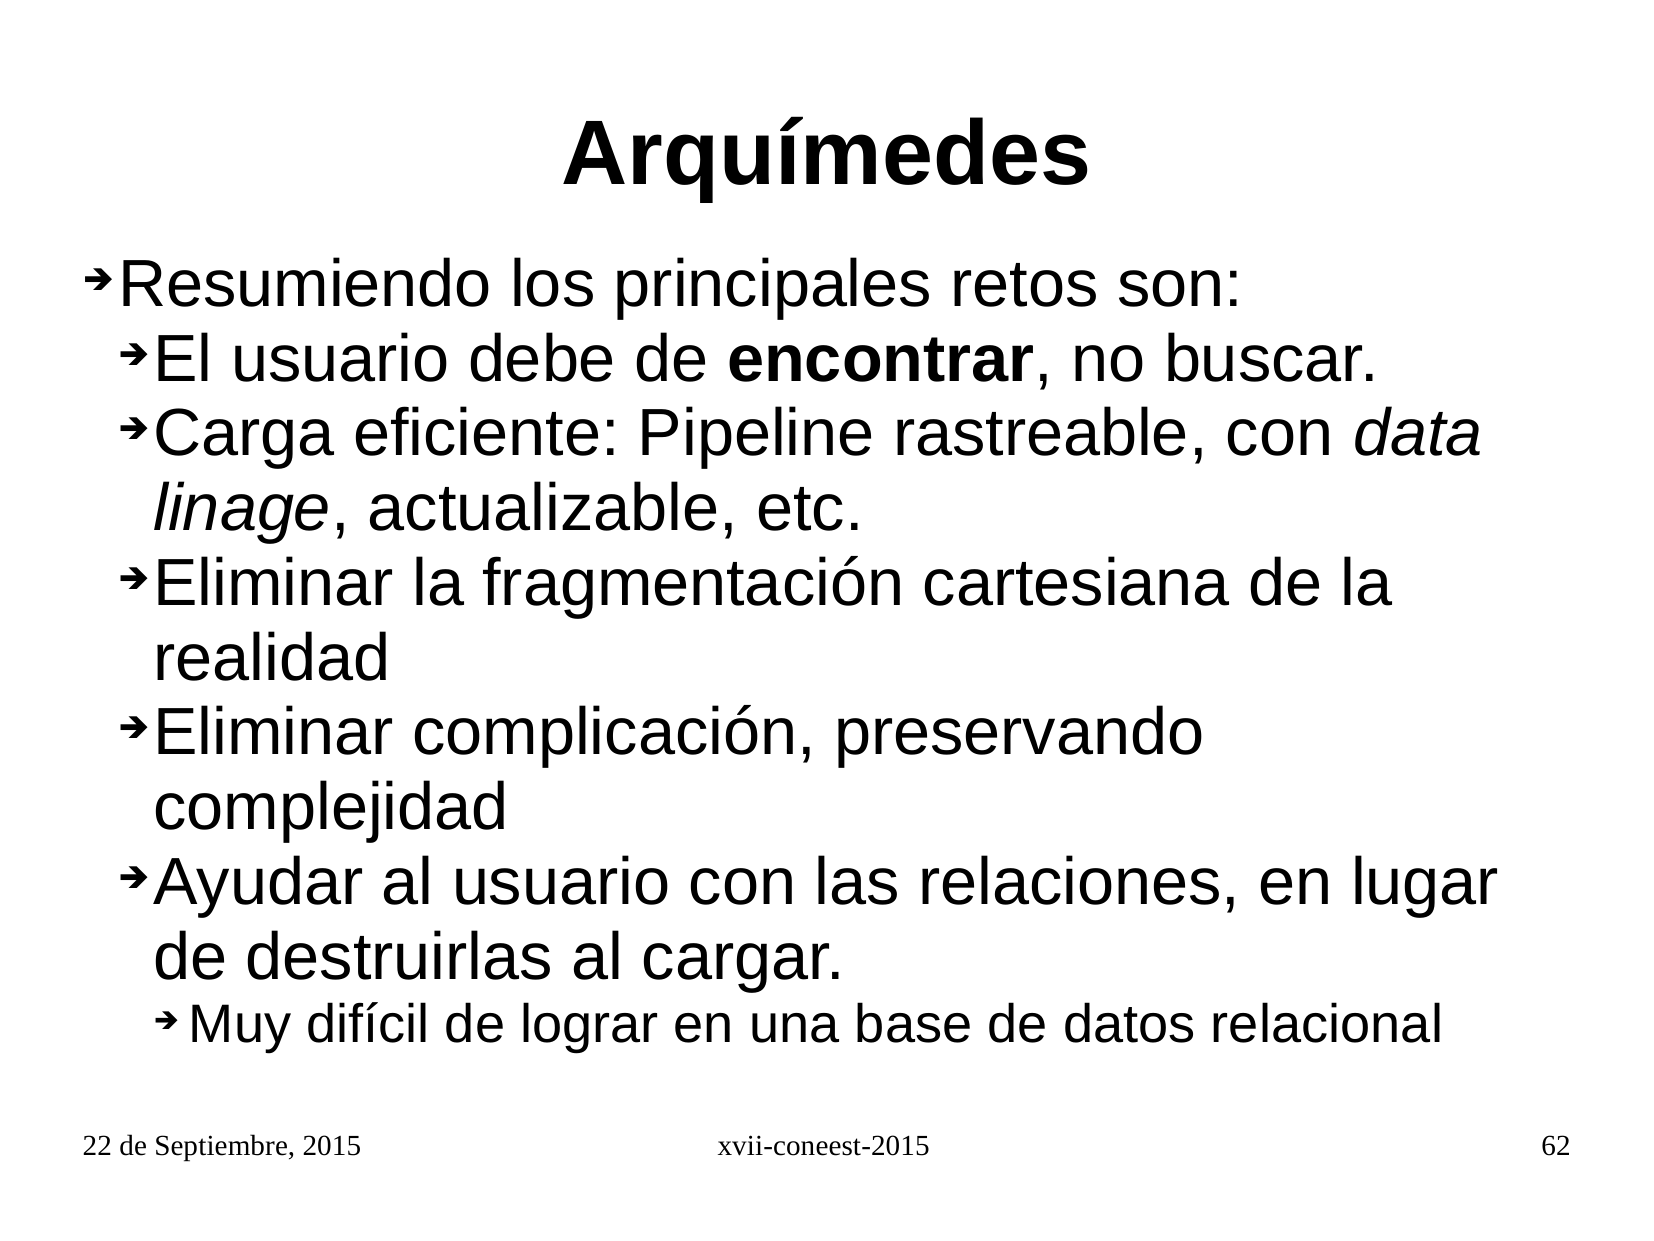

# Arquímedes
Resumiendo los principales retos son:
El usuario debe de encontrar, no buscar.
Carga eficiente: Pipeline rastreable, con data linage, actualizable, etc.
Eliminar la fragmentación cartesiana de la realidad
Eliminar complicación, preservando complejidad
Ayudar al usuario con las relaciones, en lugar de destruirlas al cargar.
Muy difícil de lograr en una base de datos relacional
22 de Septiembre, 2015
xvii-coneest-2015
62